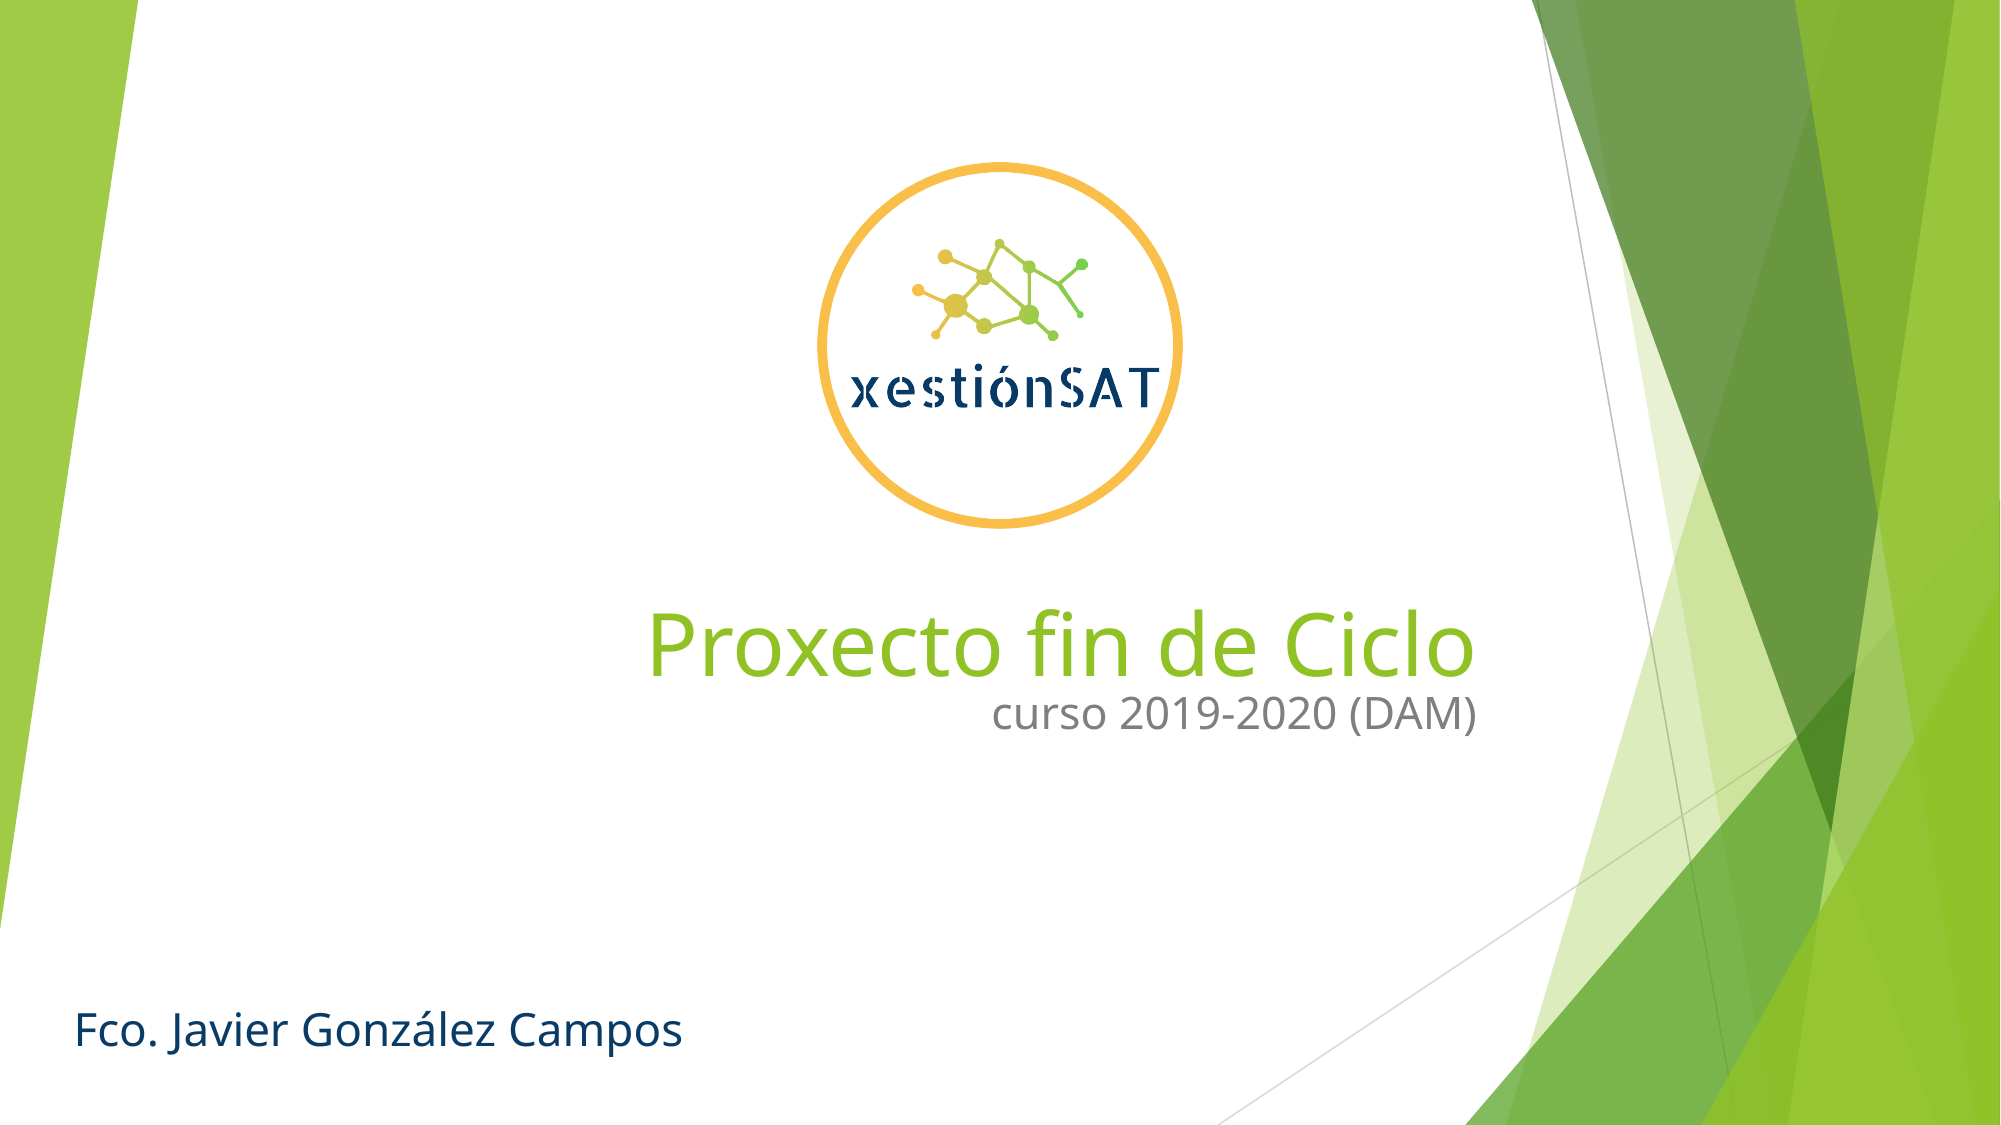

Proxecto fin de Ciclo
curso 2019-2020 (DAM)
Fco. Javier González Campos